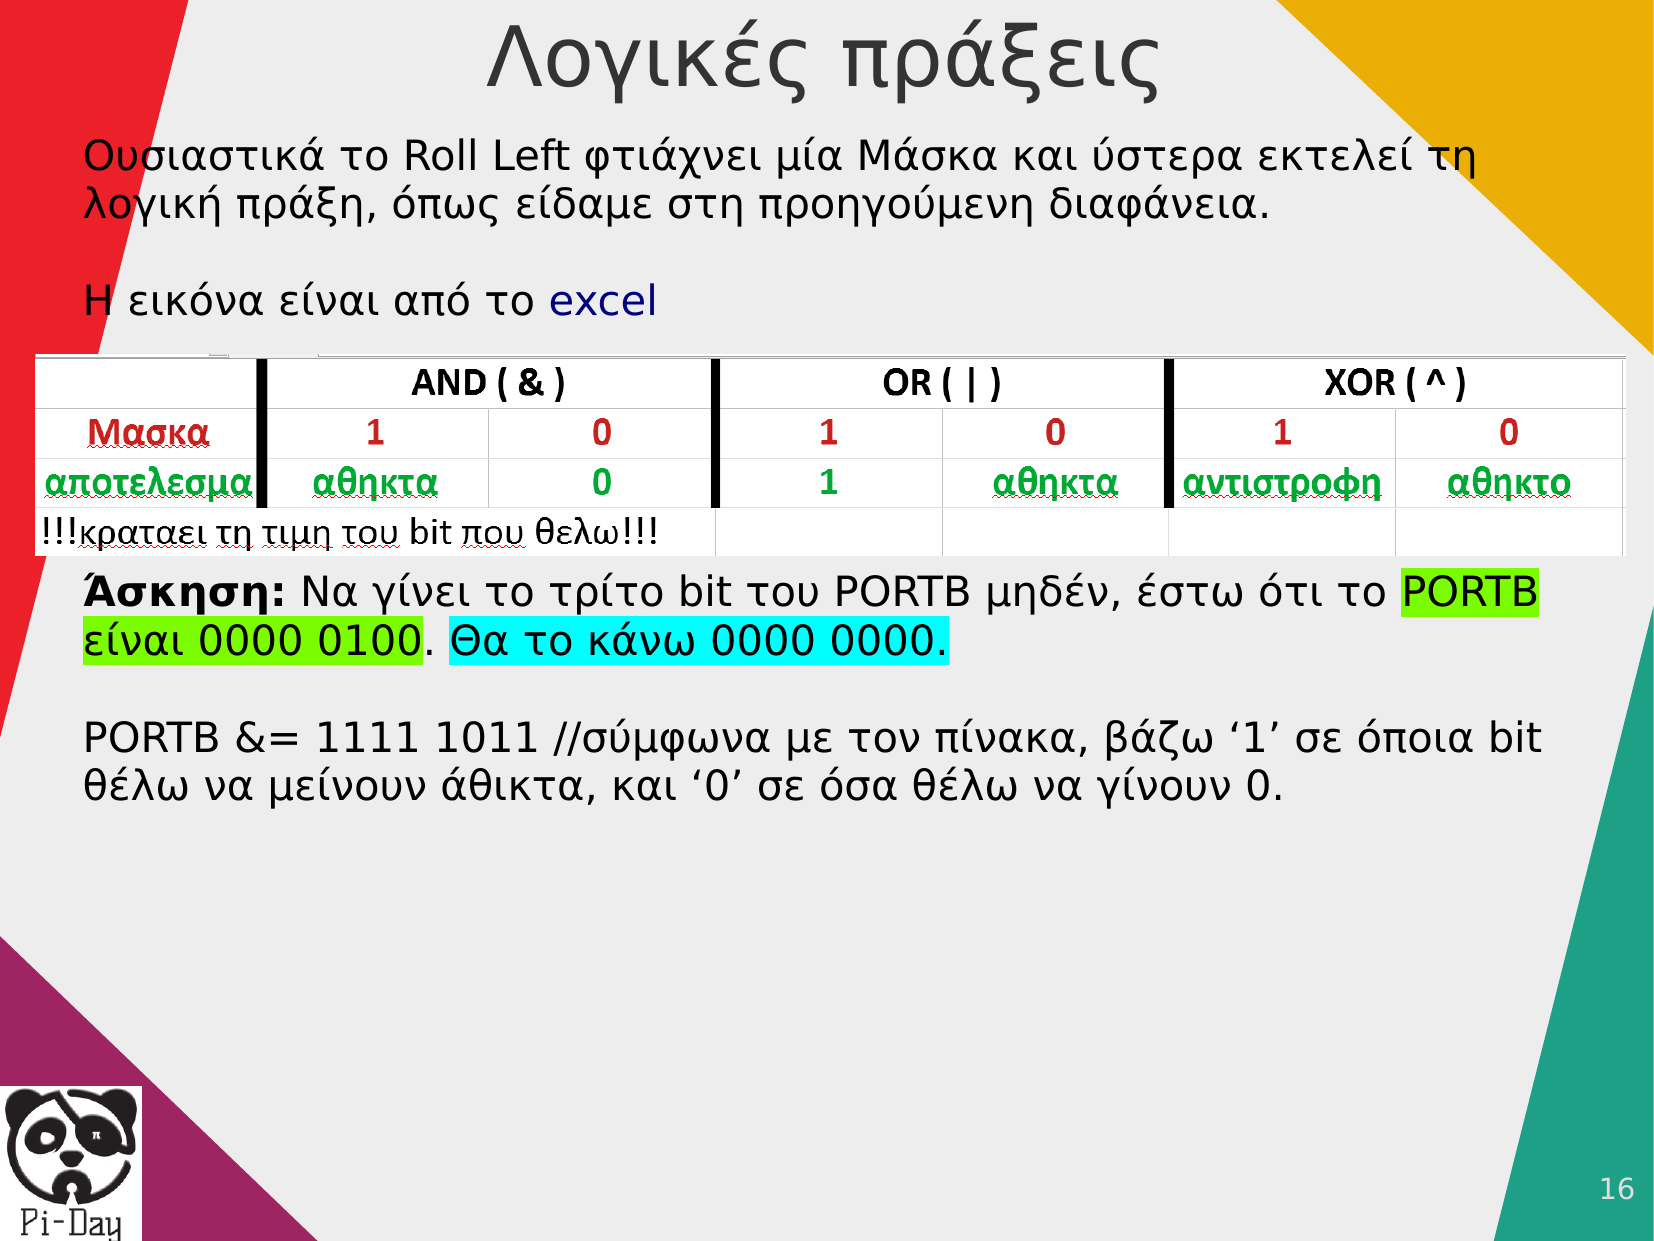

# Λογικές πράξεις
Ουσιαστικά το Roll Left φτιάχνει μία Μάσκα και ύστερα εκτελεί τη λογική πράξη, όπως είδαμε στη προηγούμενη διαφάνεια.
Η εικόνα είναι από το excel
Άσκηση: Να γίνει το τρίτο bit του PORTB μηδέν, έστω ότι το PORTB είναι 0000 0100. Θα το κάνω 0000 0000.
PORTB &= 1111 1011 //σύμφωνα με τον πίνακα, βάζω ‘1’ σε όποια bit θέλω να μείνουν άθικτα, και ‘0’ σε όσα θέλω να γίνουν 0.
16